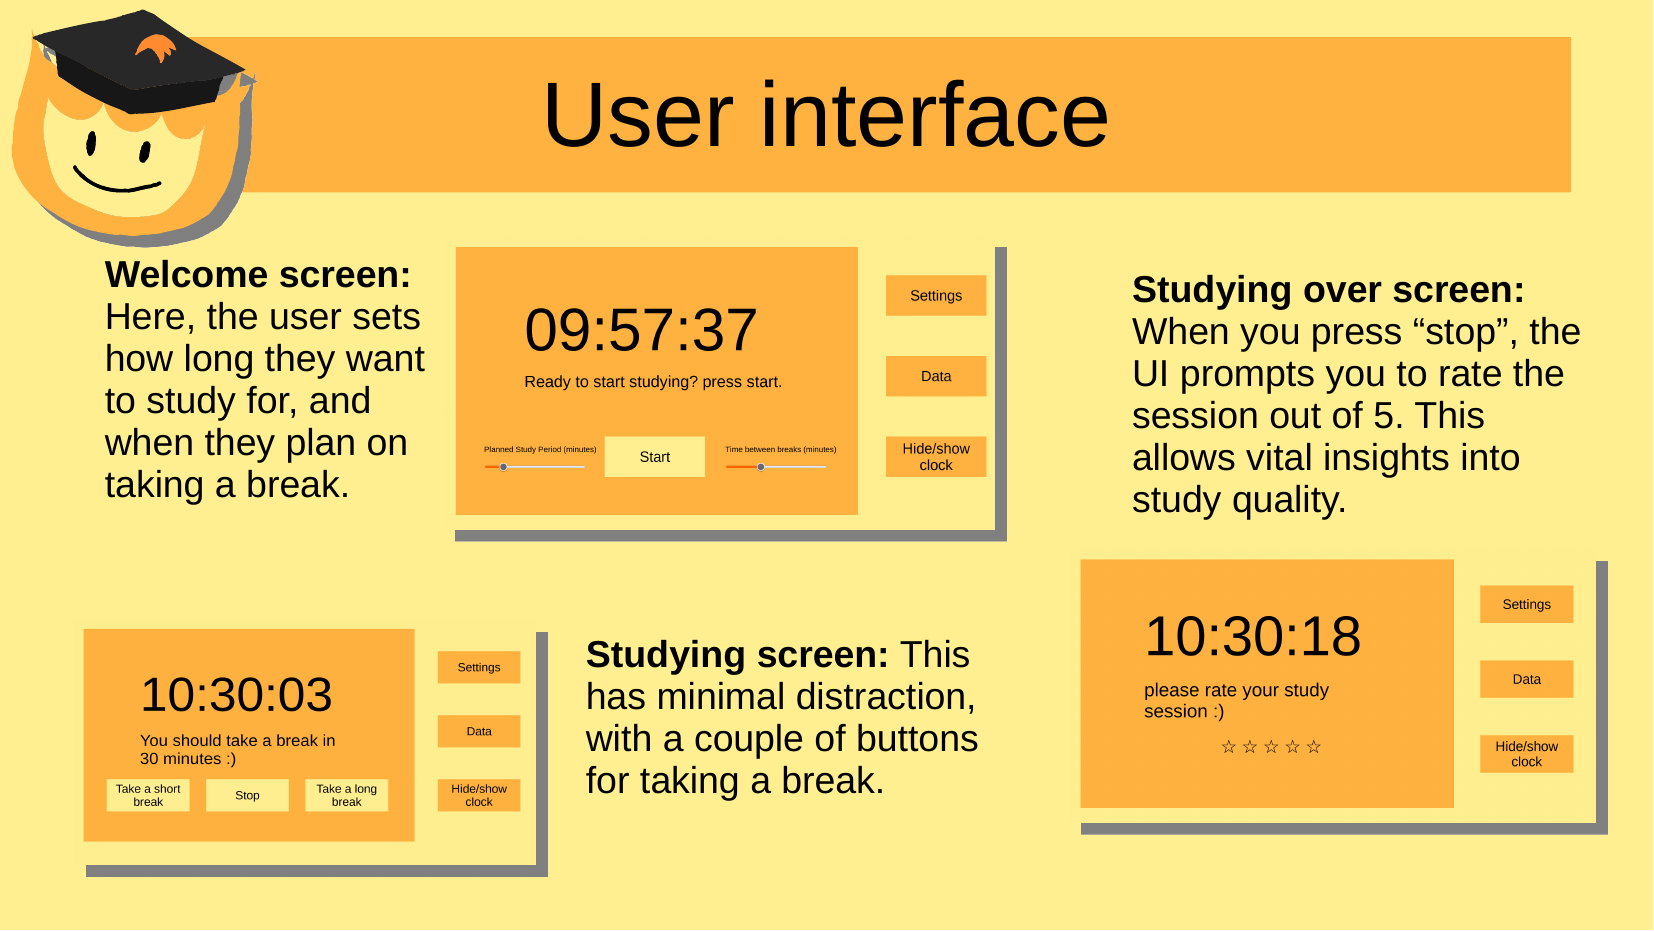

# User interface
Welcome screen:
Here, the user sets how long they want to study for, and when they plan on taking a break.
Studying over screen:
When you press “stop”, the UI prompts you to rate the session out of 5. This allows vital insights into study quality.
Studying screen: This has minimal distraction, with a couple of buttons for taking a break.